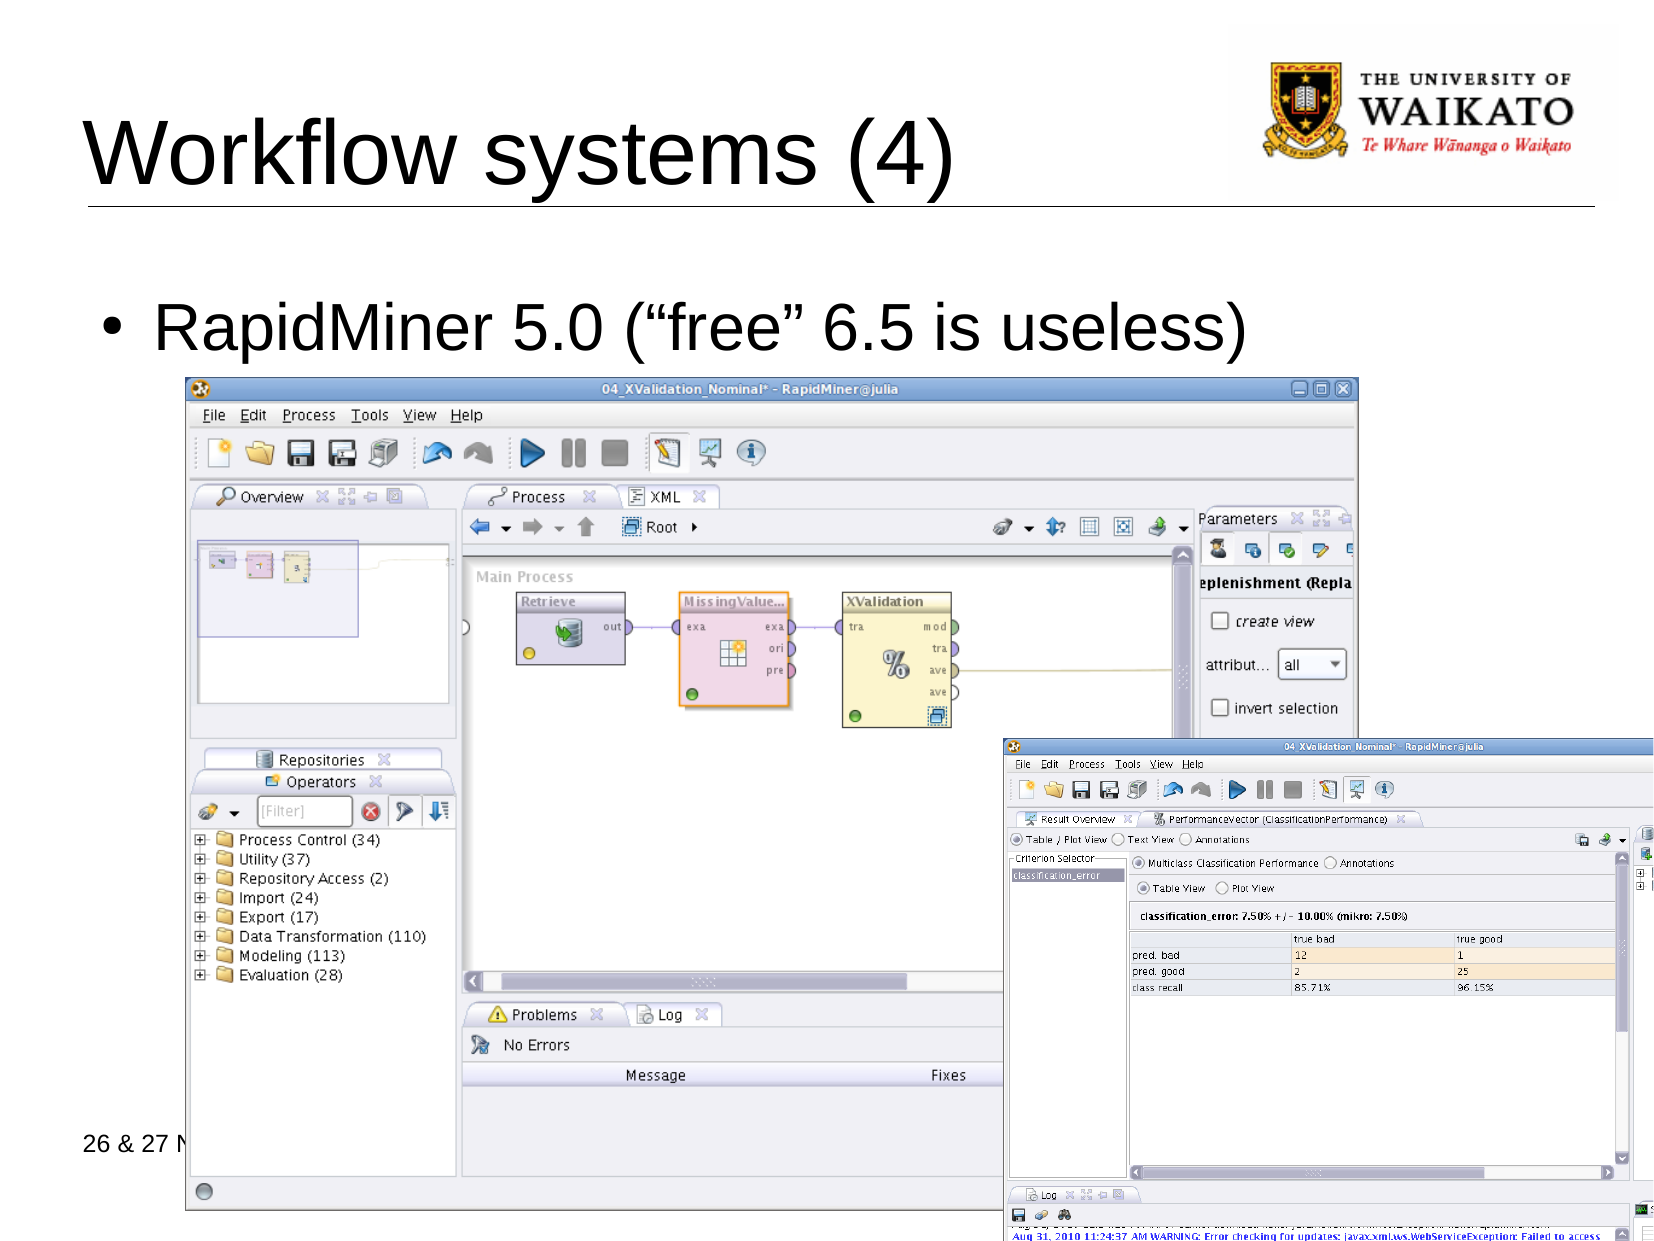

# Workflow systems (4)
RapidMiner 5.0 (“free” 6.5 is useless)
26 & 27 Nov 2015
Peter Reutemann
8